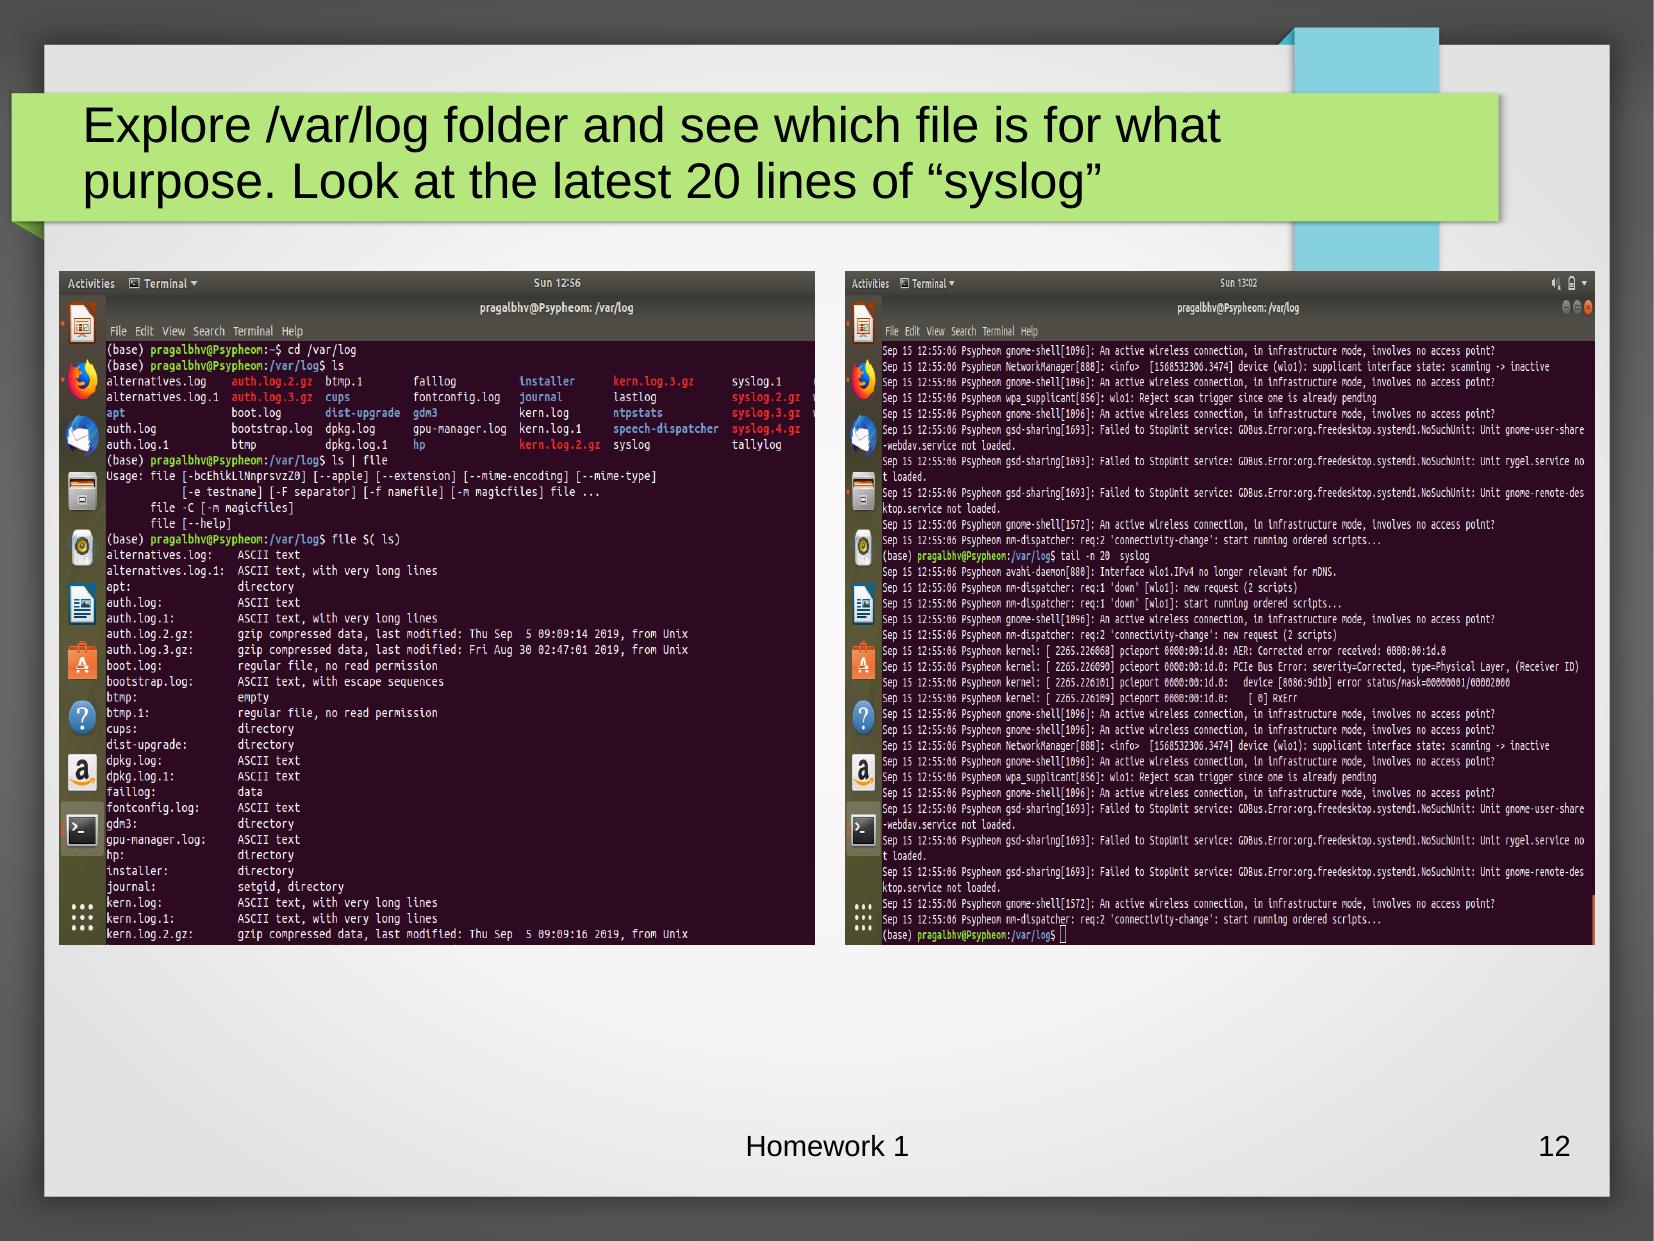

# Explore /var/log folder and see which file is for what purpose. Look at the latest 20 lines of “syslog”
Homework 1
12